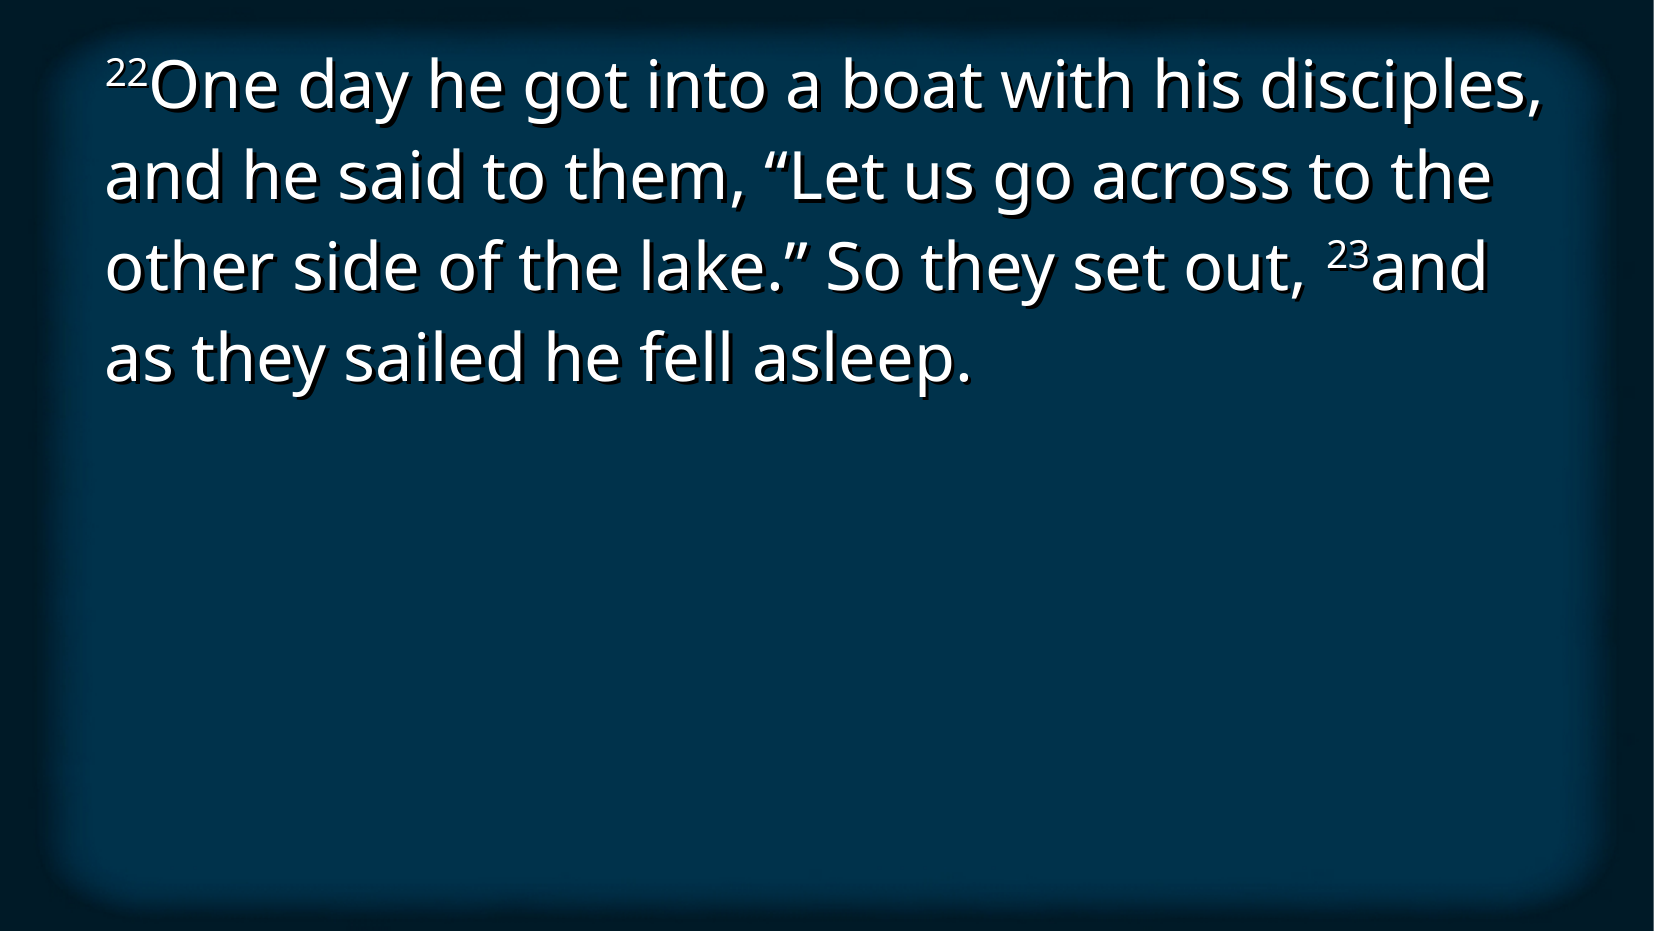

22One day he got into a boat with his disciples, and he said to them, “Let us go across to the other side of the lake.” So they set out, 23and as they sailed he fell asleep.